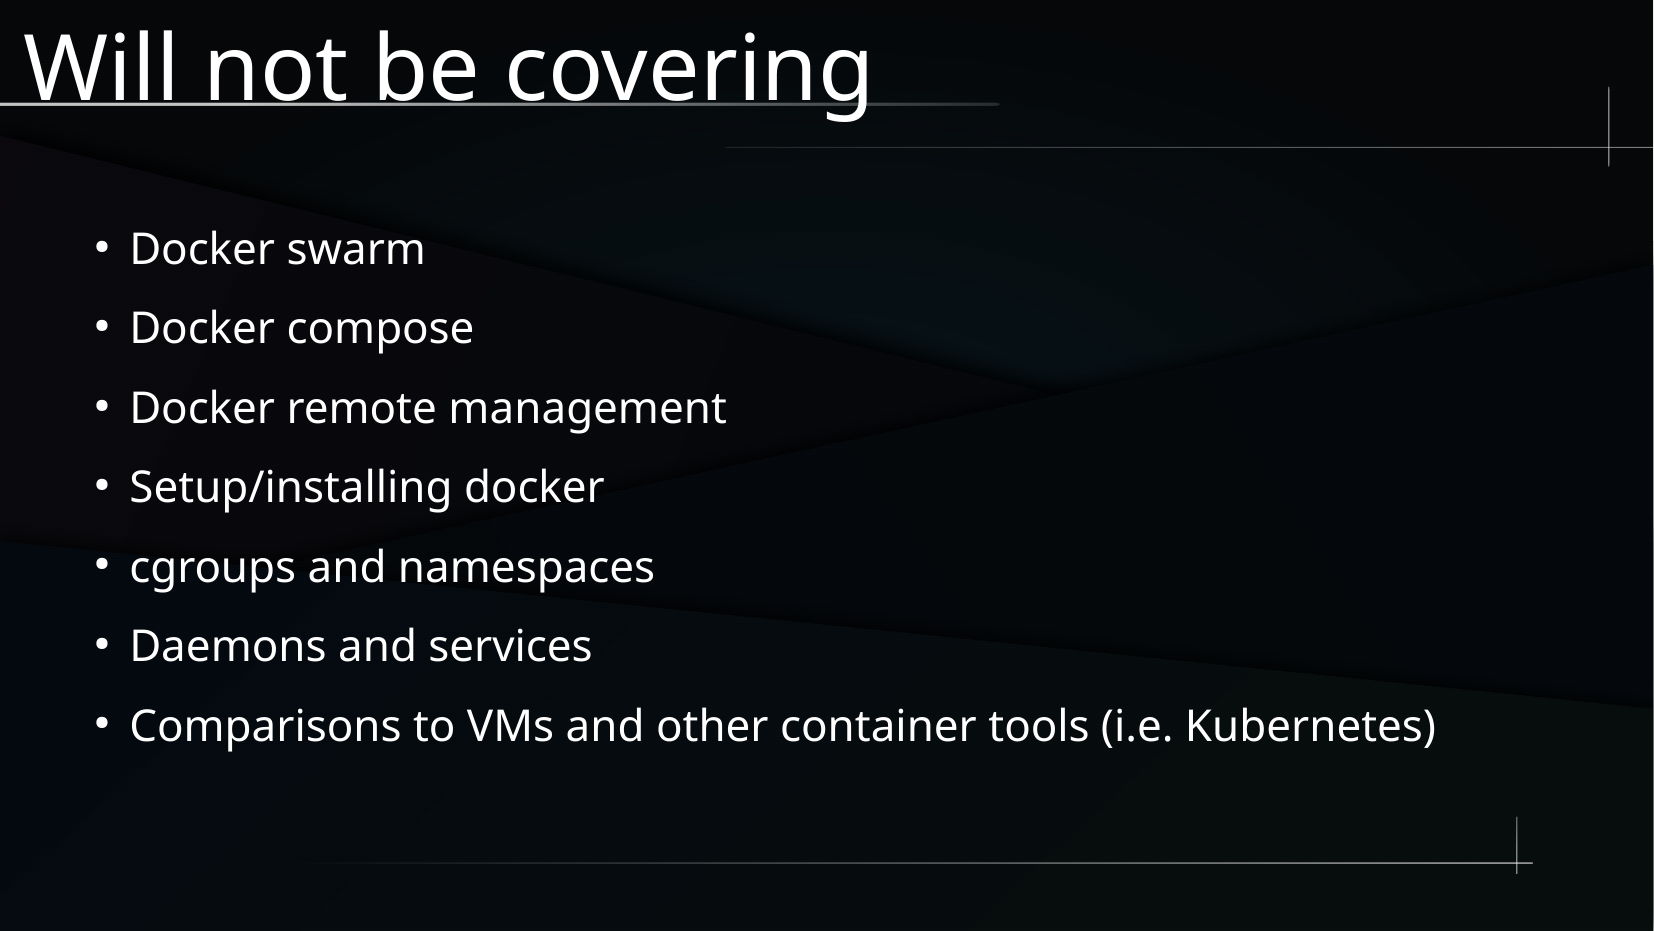

# Will not be covering
Docker swarm
Docker compose
Docker remote management
Setup/installing docker
cgroups and namespaces
Daemons and services
Comparisons to VMs and other container tools (i.e. Kubernetes)